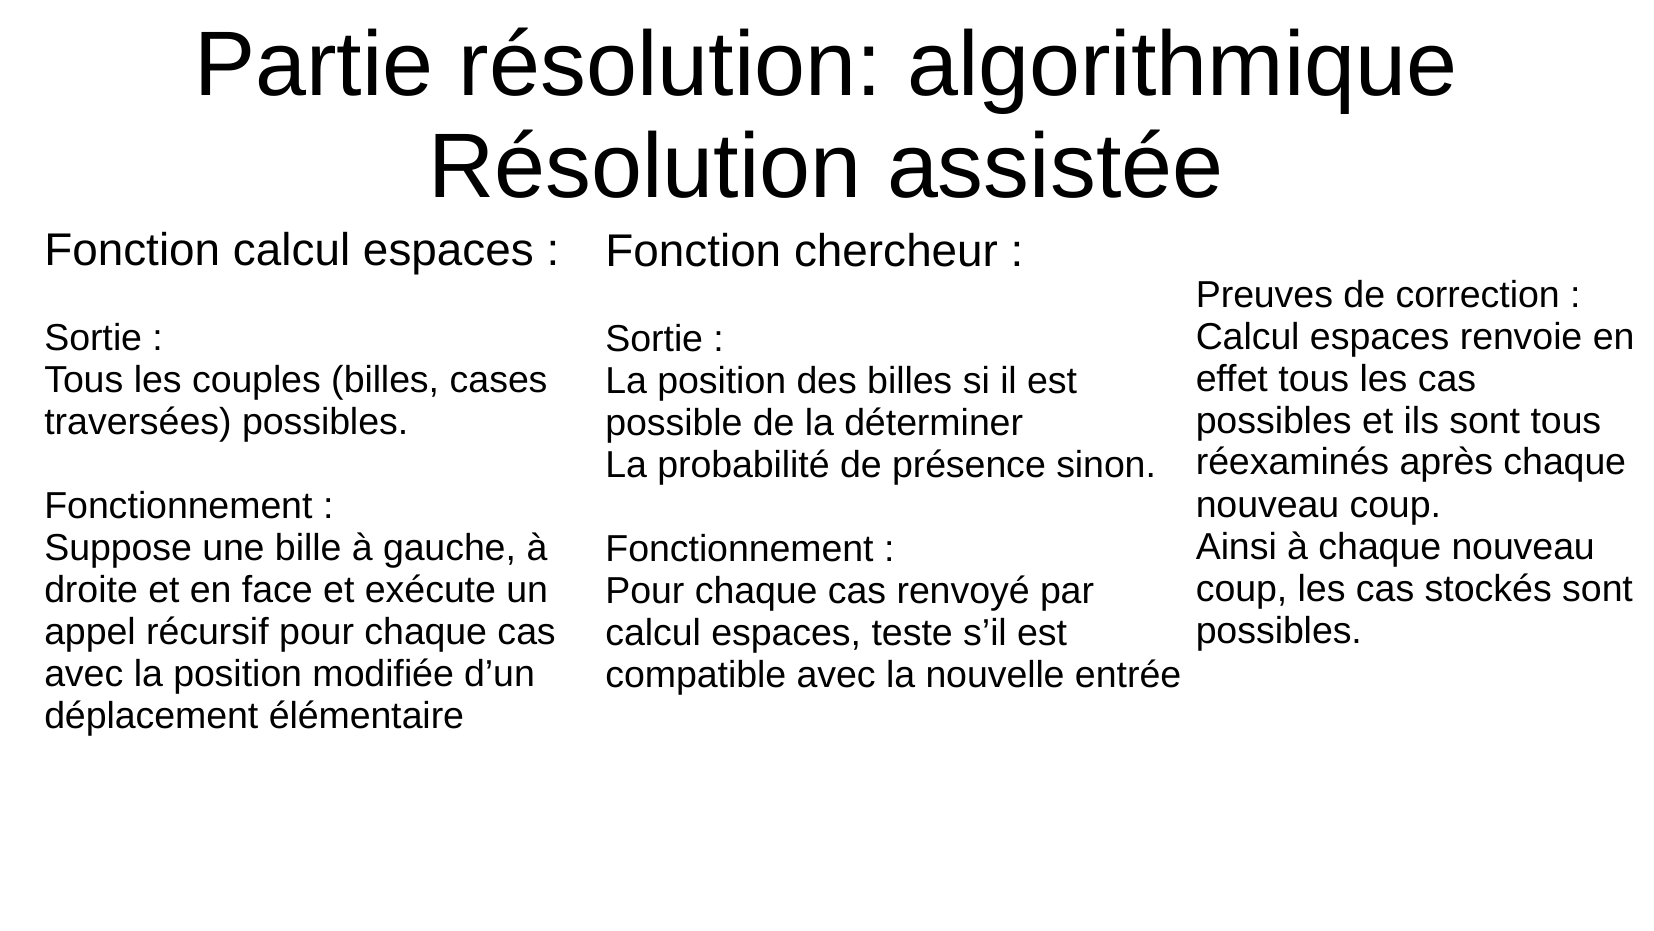

# Partie résolution: algorithmique Résolution assistée
Fonction calcul espaces :
Sortie :
Tous les couples (billes, cases traversées) possibles.
Fonctionnement :
Suppose une bille à gauche, à droite et en face et exécute un appel récursif pour chaque cas avec la position modifiée d’un déplacement élémentaire
Fonction chercheur :
Sortie :
La position des billes si il est possible de la déterminer
La probabilité de présence sinon.
Fonctionnement :
Pour chaque cas renvoyé par calcul espaces, teste s’il est compatible avec la nouvelle entrée
Preuves de correction :
Calcul espaces renvoie en effet tous les cas possibles et ils sont tous réexaminés après chaque nouveau coup.
Ainsi à chaque nouveau coup, les cas stockés sont possibles.